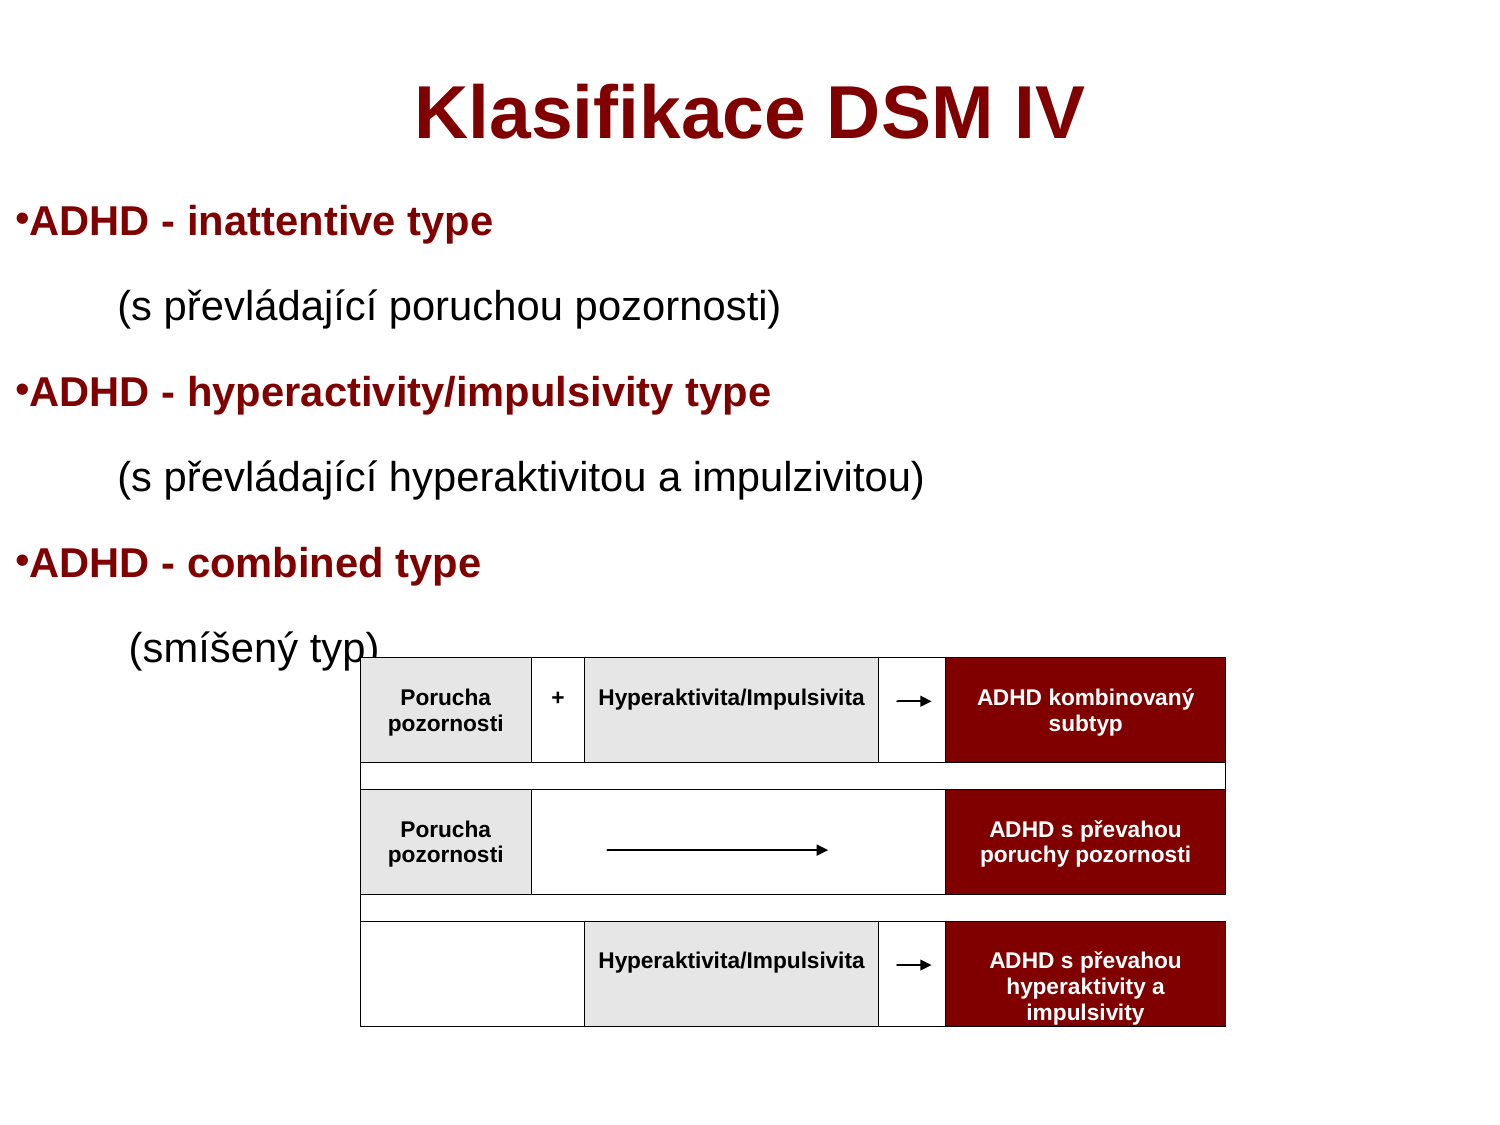

# Klasifikace DSM IV
ADHD - inattentive type
 (s převládající poruchou pozornosti)
ADHD - hyperactivity/impulsivity type
 (s převládající hyperaktivitou a impulzivitou)
ADHD - combined type
 (smíšený typ)